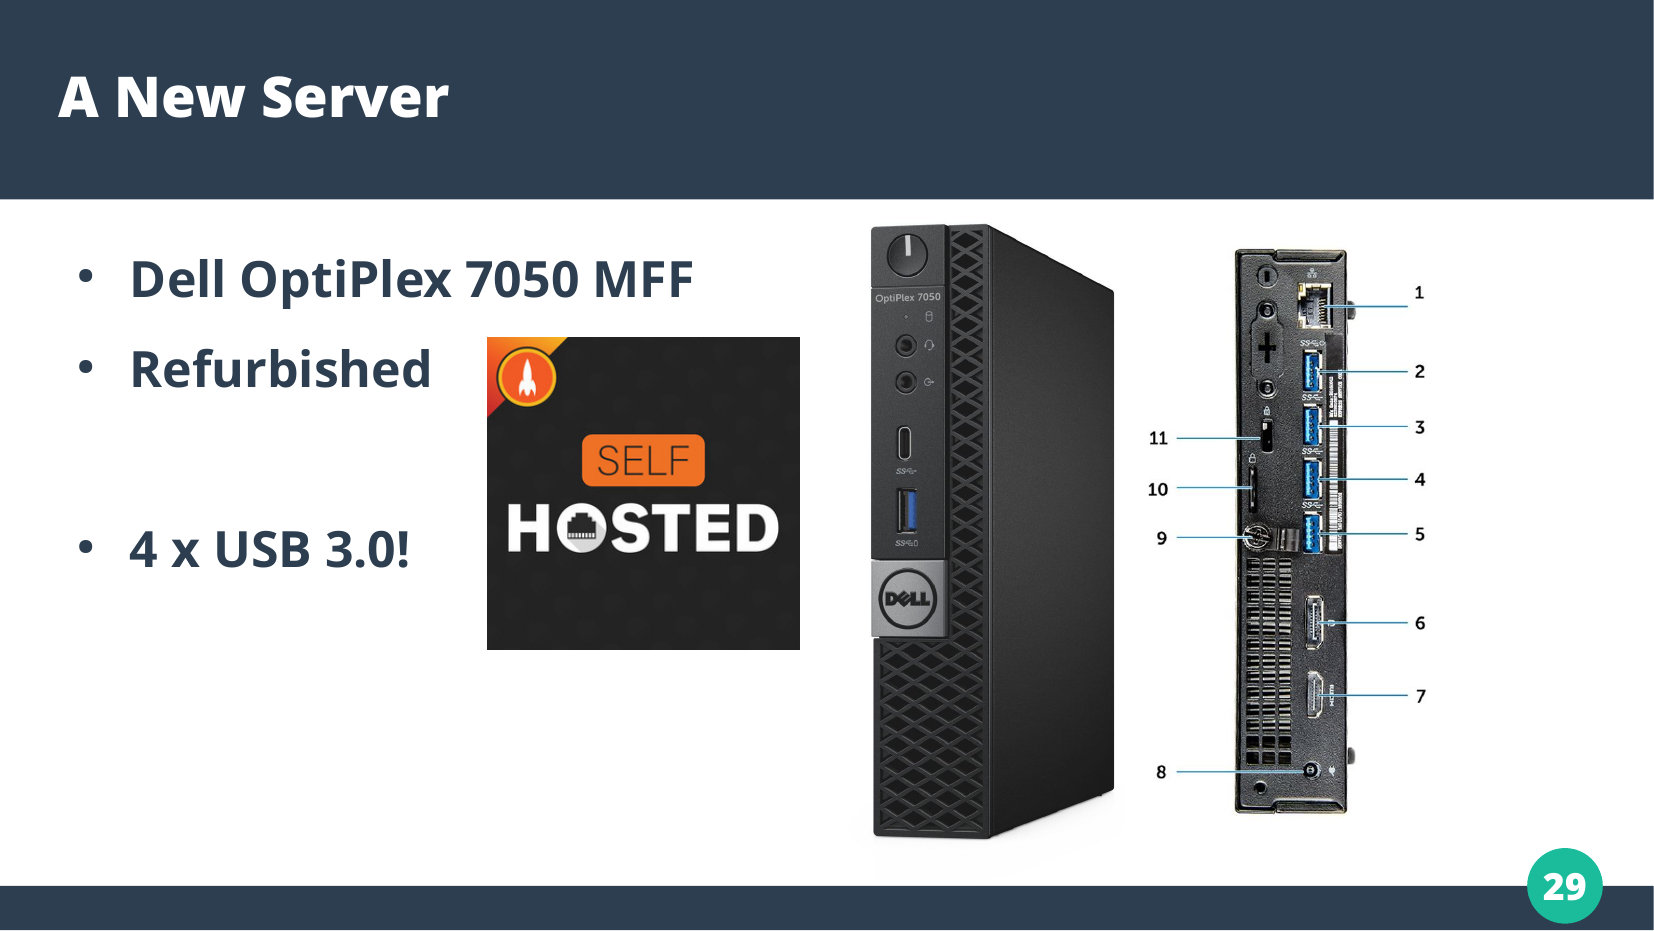

# A New Server
Dell OptiPlex 7050 MFF
Refurbished
4 x USB 3.0!